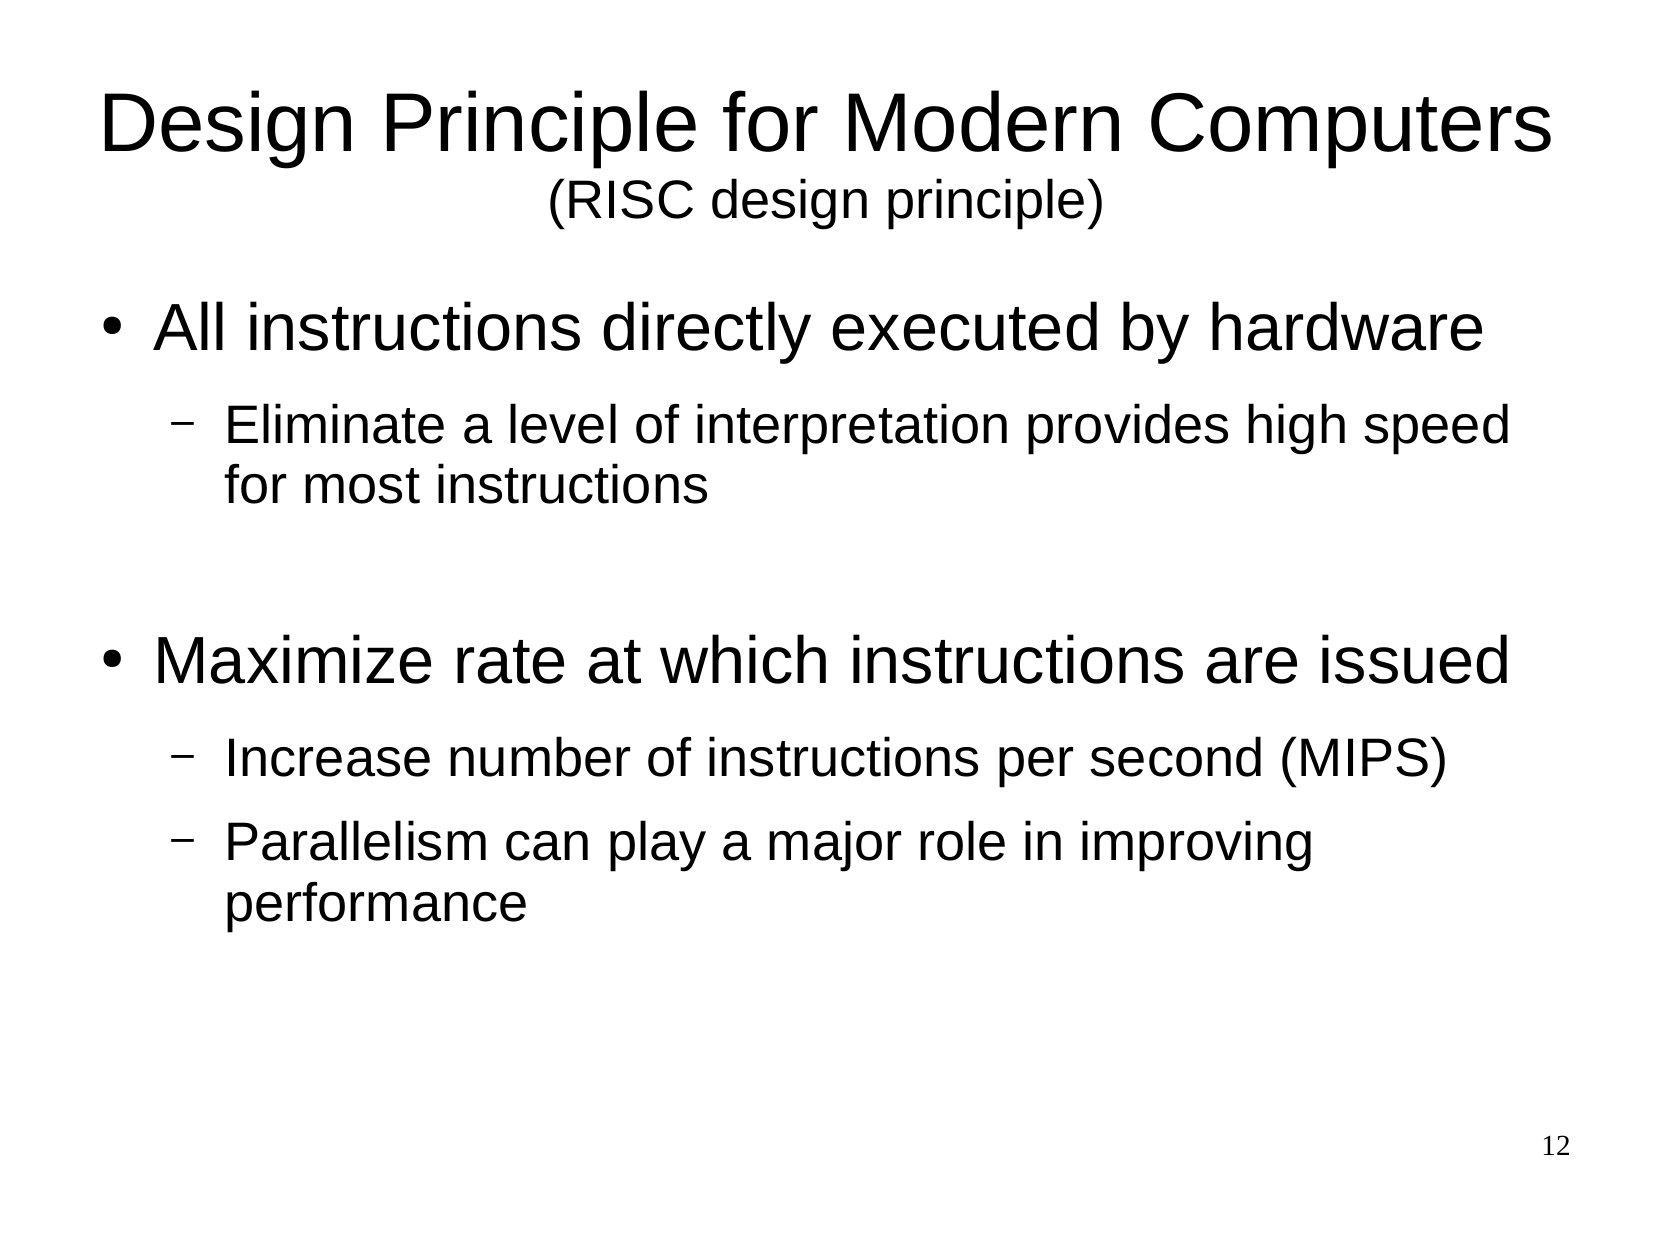

# Design Principle for Modern Computers (RISC design principle)
All instructions directly executed by hardware
Eliminate a level of interpretation provides high speed for most instructions
Maximize rate at which instructions are issued
Increase number of instructions per second (MIPS)
Parallelism can play a major role in improving performance
12